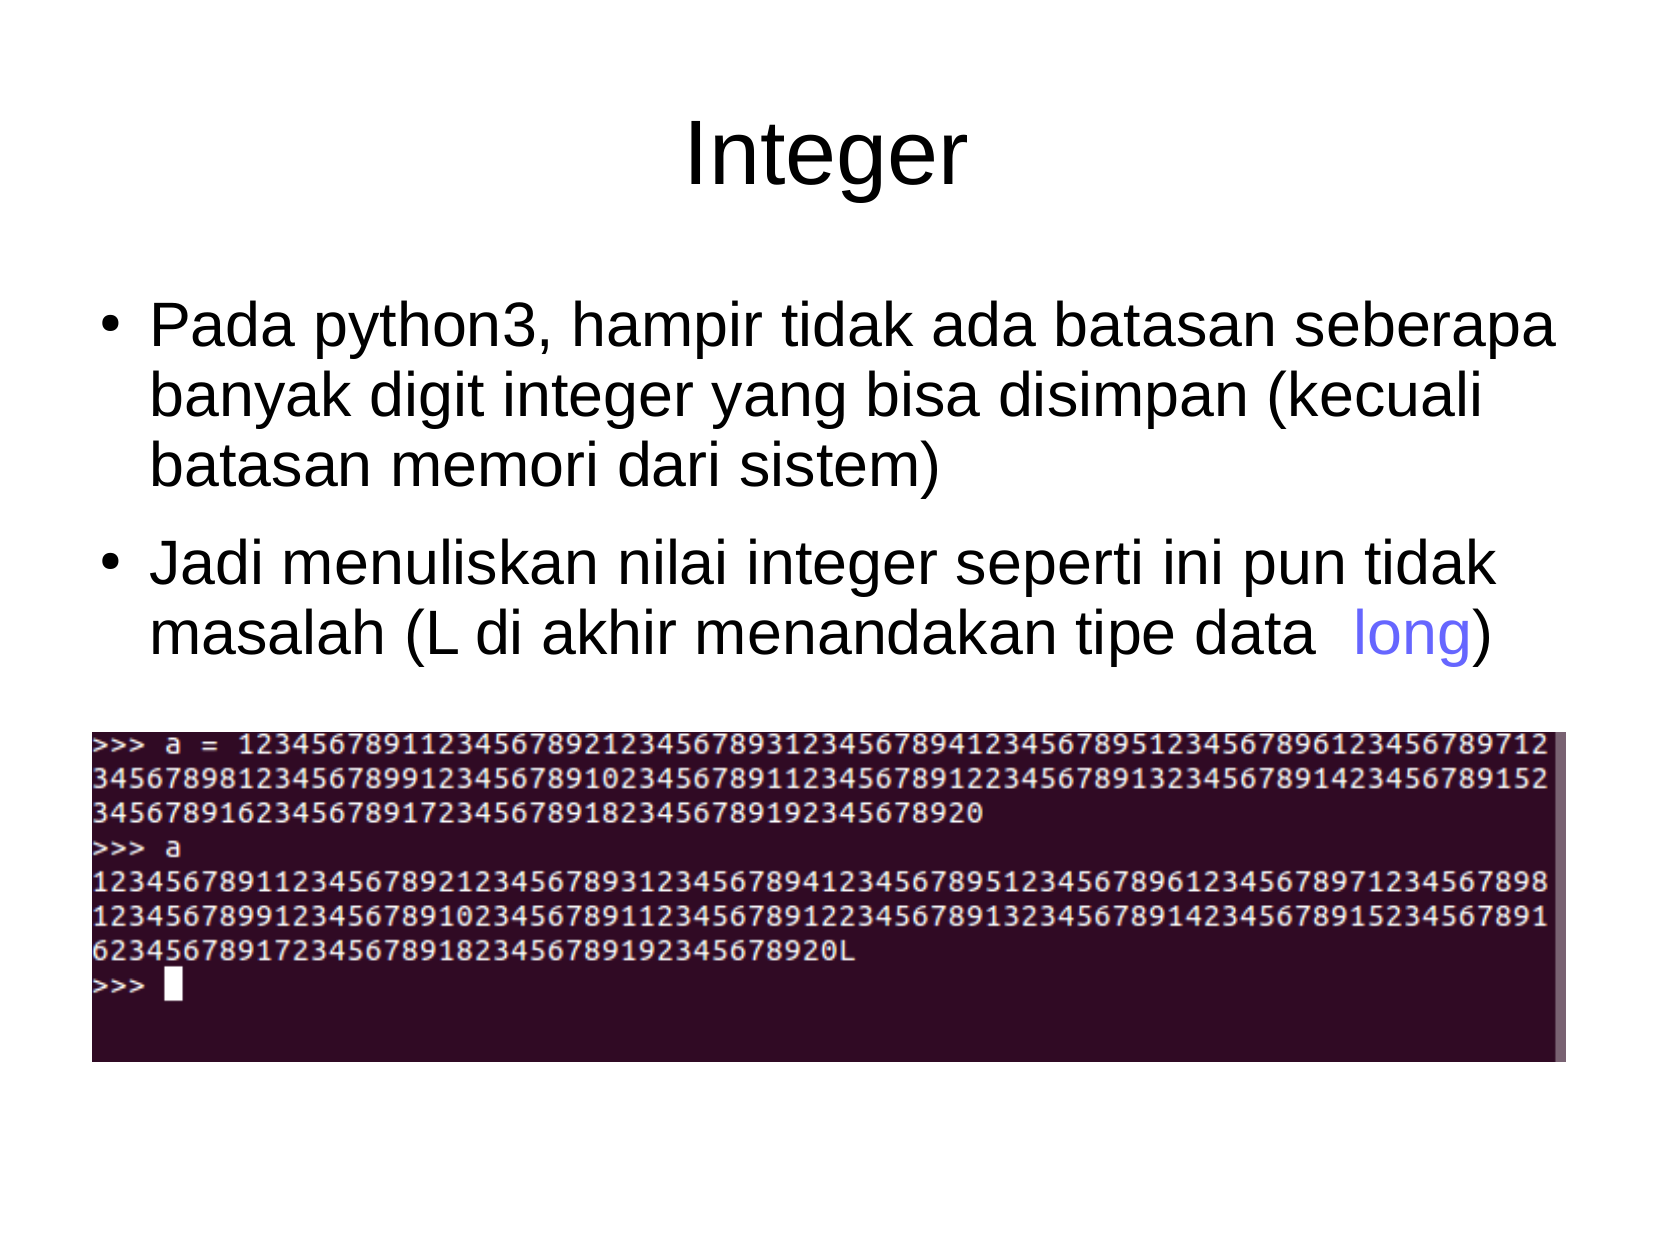

# Integer
Pada python3, hampir tidak ada batasan seberapa banyak digit integer yang bisa disimpan (kecuali batasan memori dari sistem)
Jadi menuliskan nilai integer seperti ini pun tidak masalah (L di akhir menandakan tipe data long)